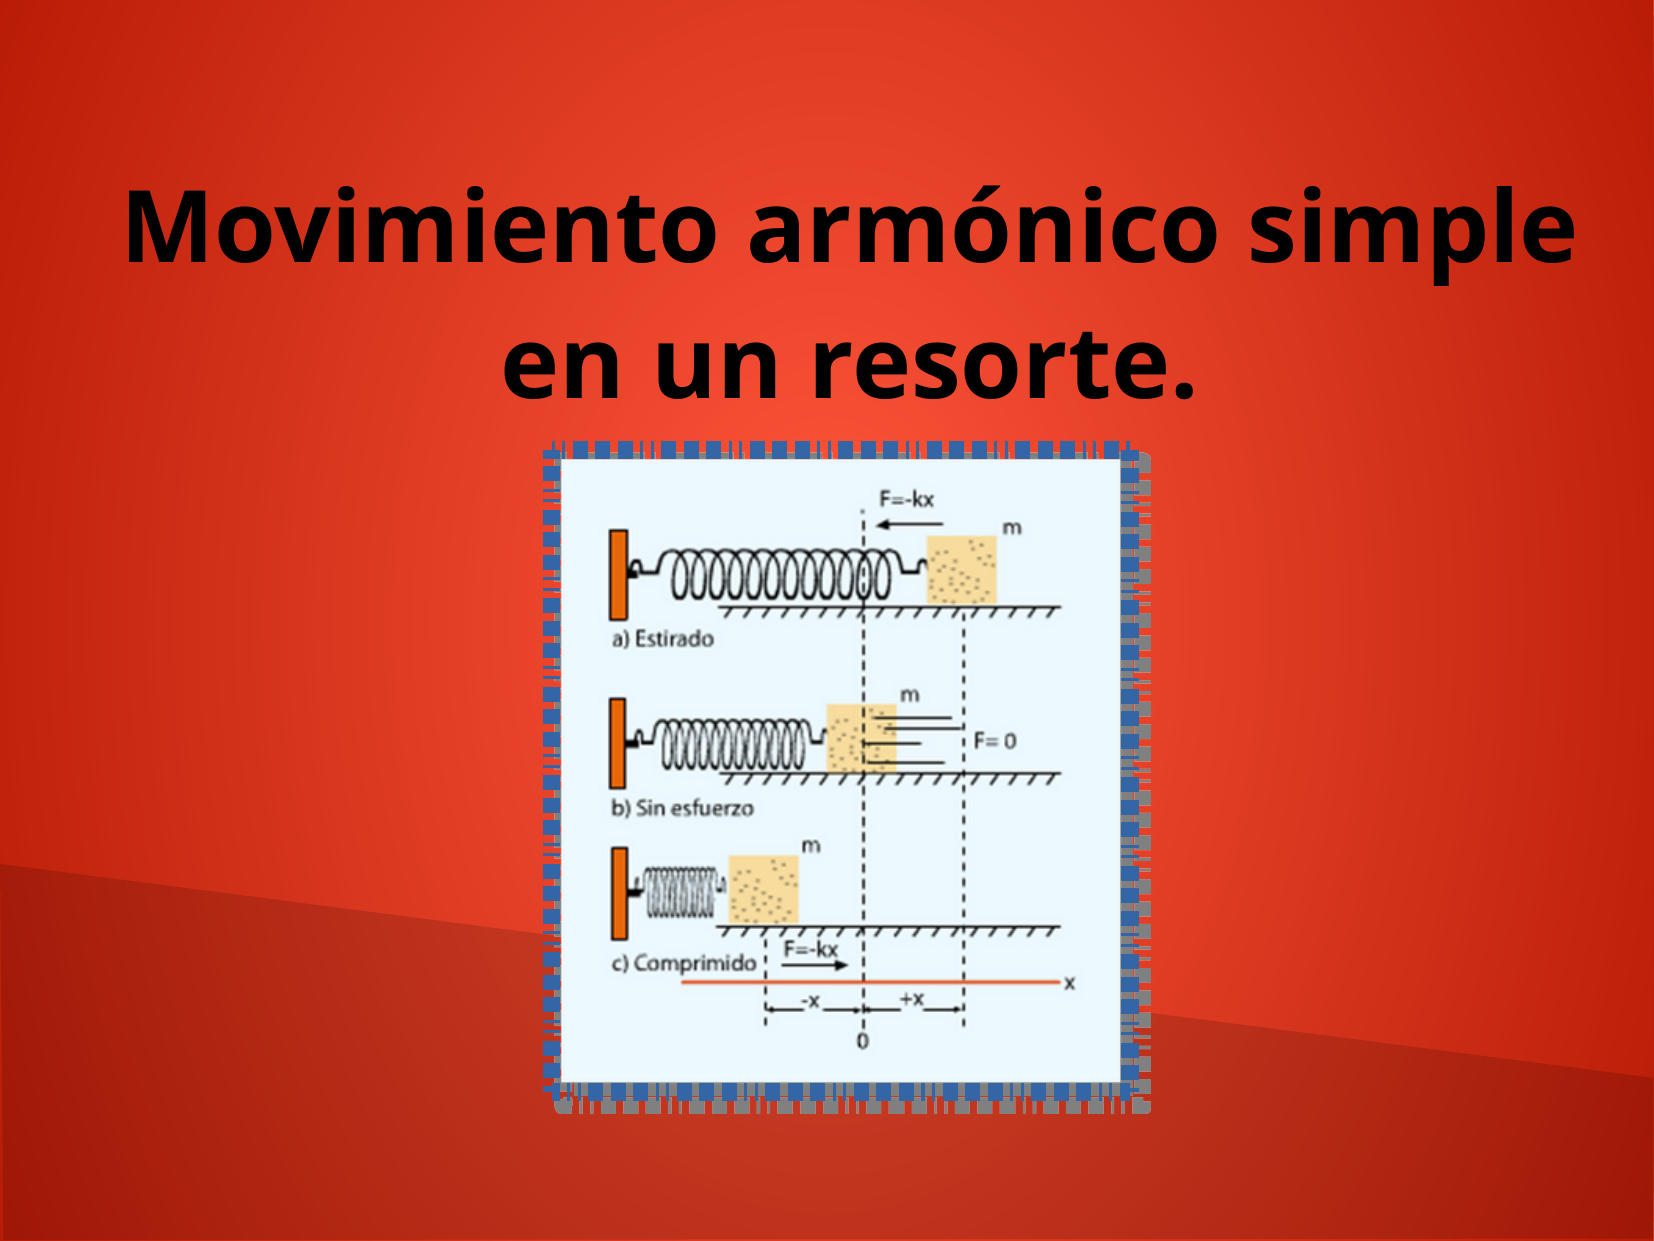

# Movimiento armónico simple en un resorte.